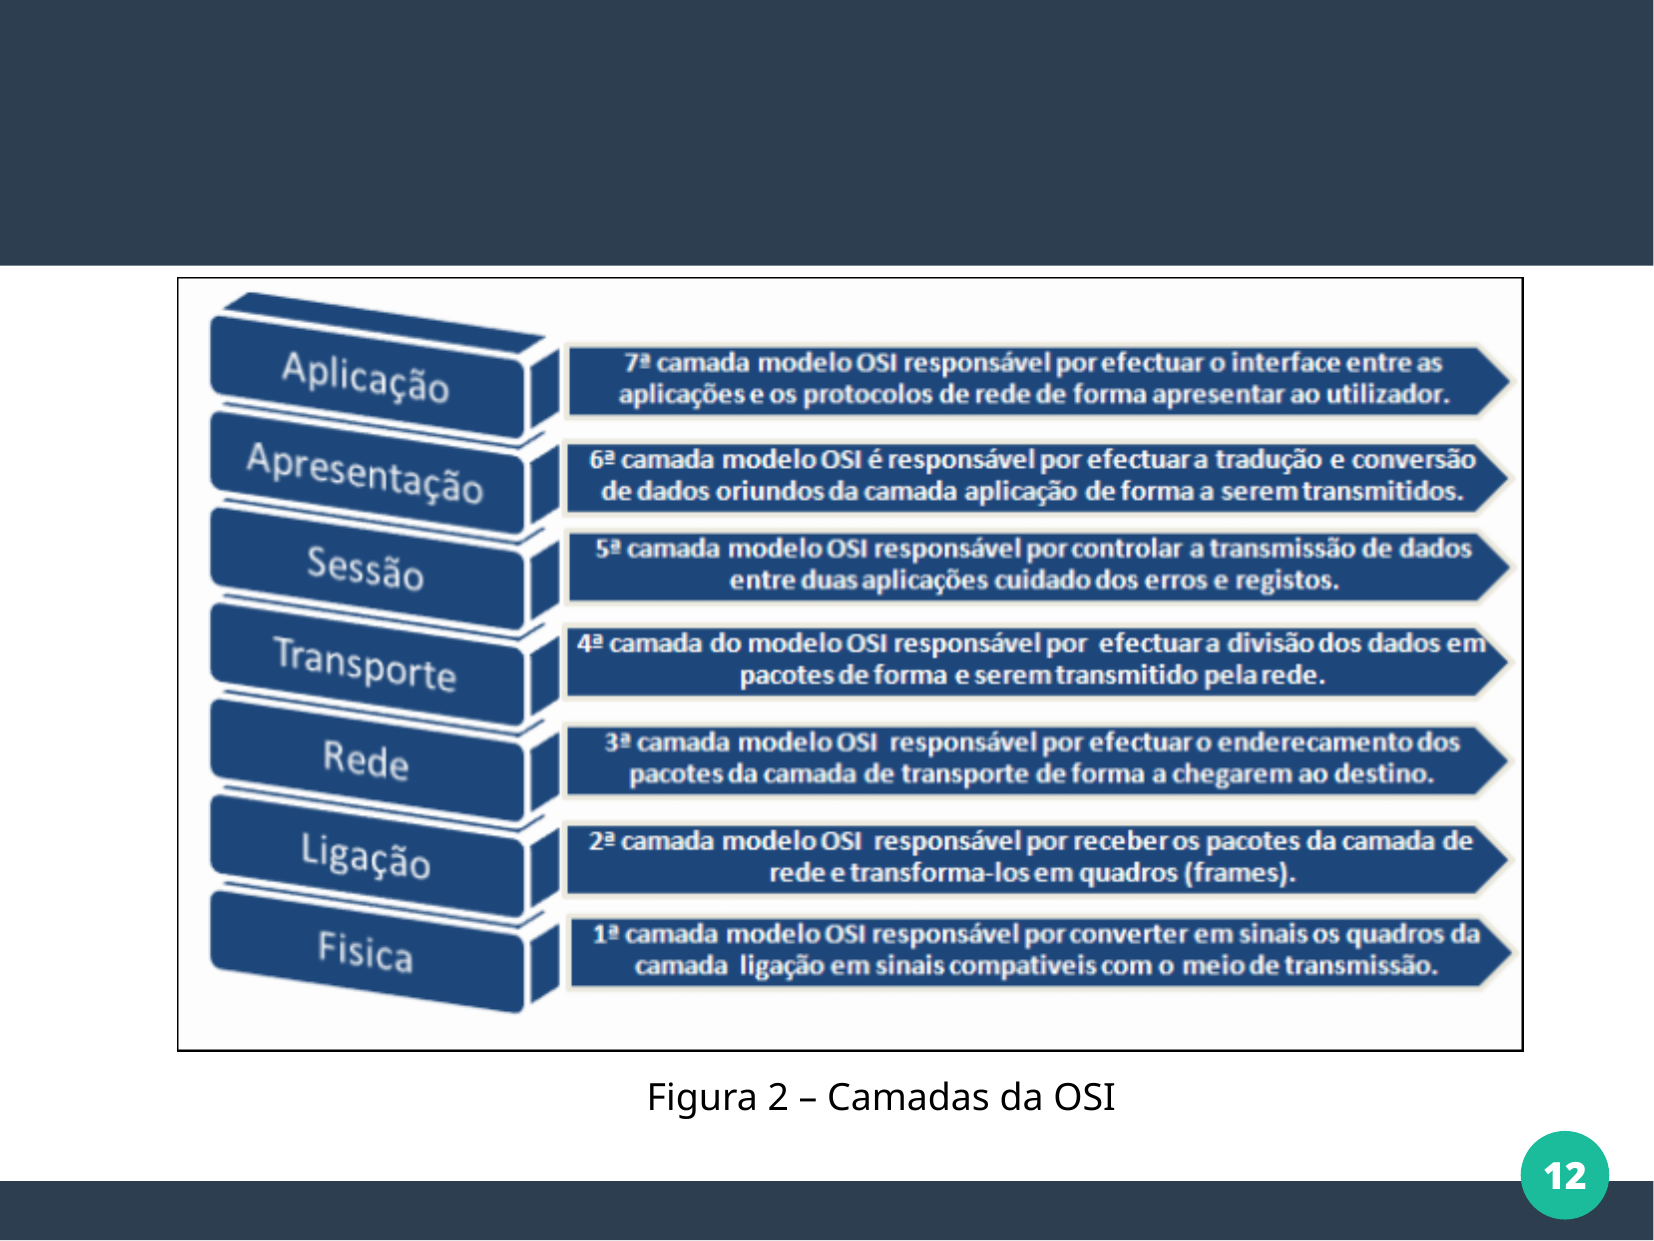

Figura 2 – Camadas da OSI
12